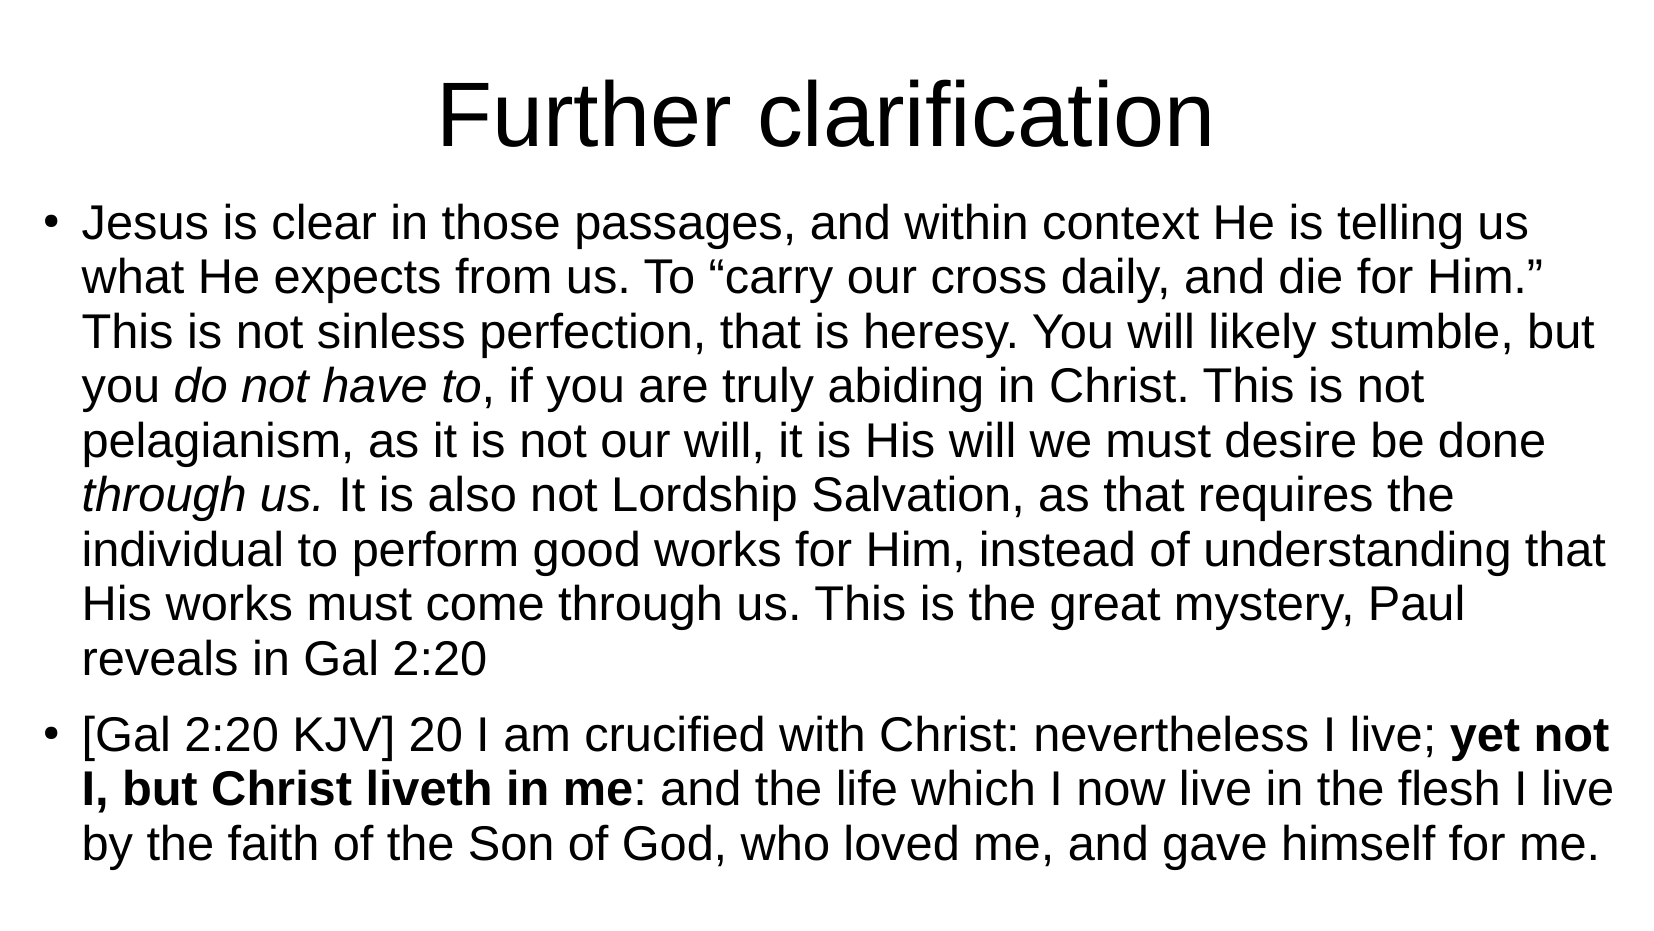

# Further clarification
Jesus is clear in those passages, and within context He is telling us what He expects from us. To “carry our cross daily, and die for Him.” This is not sinless perfection, that is heresy. You will likely stumble, but you do not have to, if you are truly abiding in Christ. This is not pelagianism, as it is not our will, it is His will we must desire be done through us. It is also not Lordship Salvation, as that requires the individual to perform good works for Him, instead of understanding that His works must come through us. This is the great mystery, Paul reveals in Gal 2:20
[Gal 2:20 KJV] 20 I am crucified with Christ: nevertheless I live; yet not I, but Christ liveth in me: and the life which I now live in the flesh I live by the faith of the Son of God, who loved me, and gave himself for me.